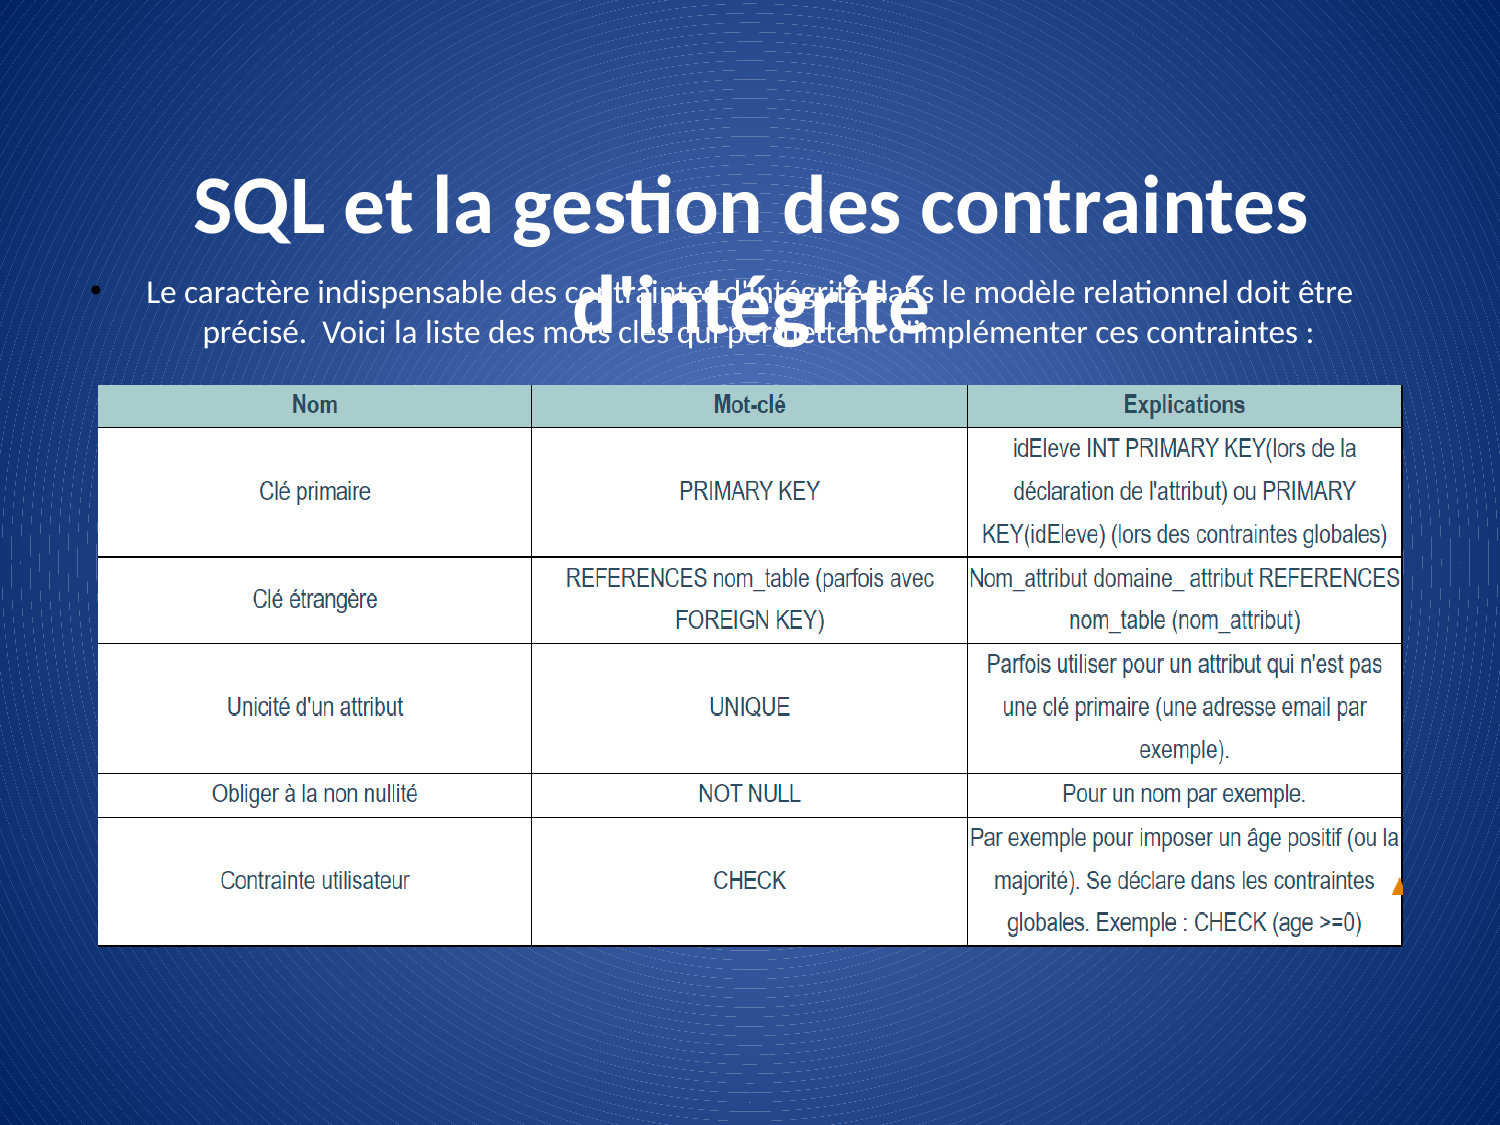

# SQL et la gestion des contraintes d'intégrité
Le caractère indispensable des contraintes d'intégrité dans le modèle relationnel doit être précisé. Voici la liste des mots clés qui permettent d'implémenter ces contraintes :